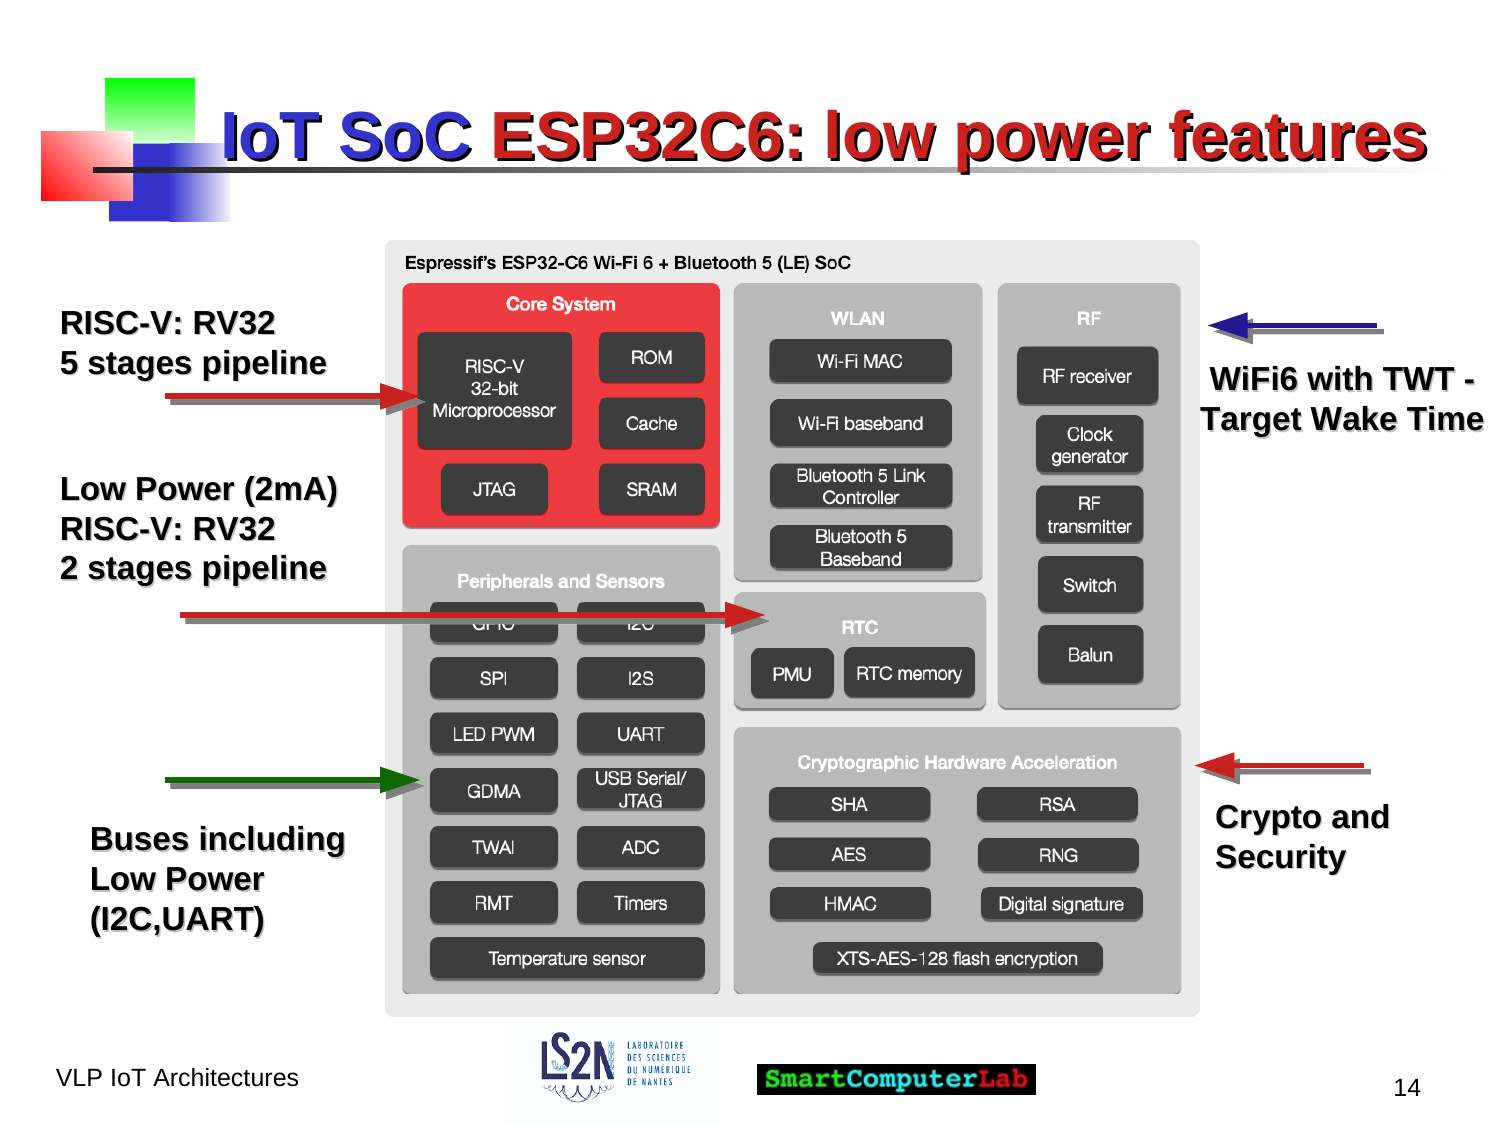

# IoT SoC ESP32C6: low power features
RISC-V: RV32
5 stages pipeline
 WiFi6 with TWT - Target Wake Time
Low Power (2mA)
RISC-V: RV32
2 stages pipeline
Crypto and Security
Buses including
Low Power (I2C,UART)
14